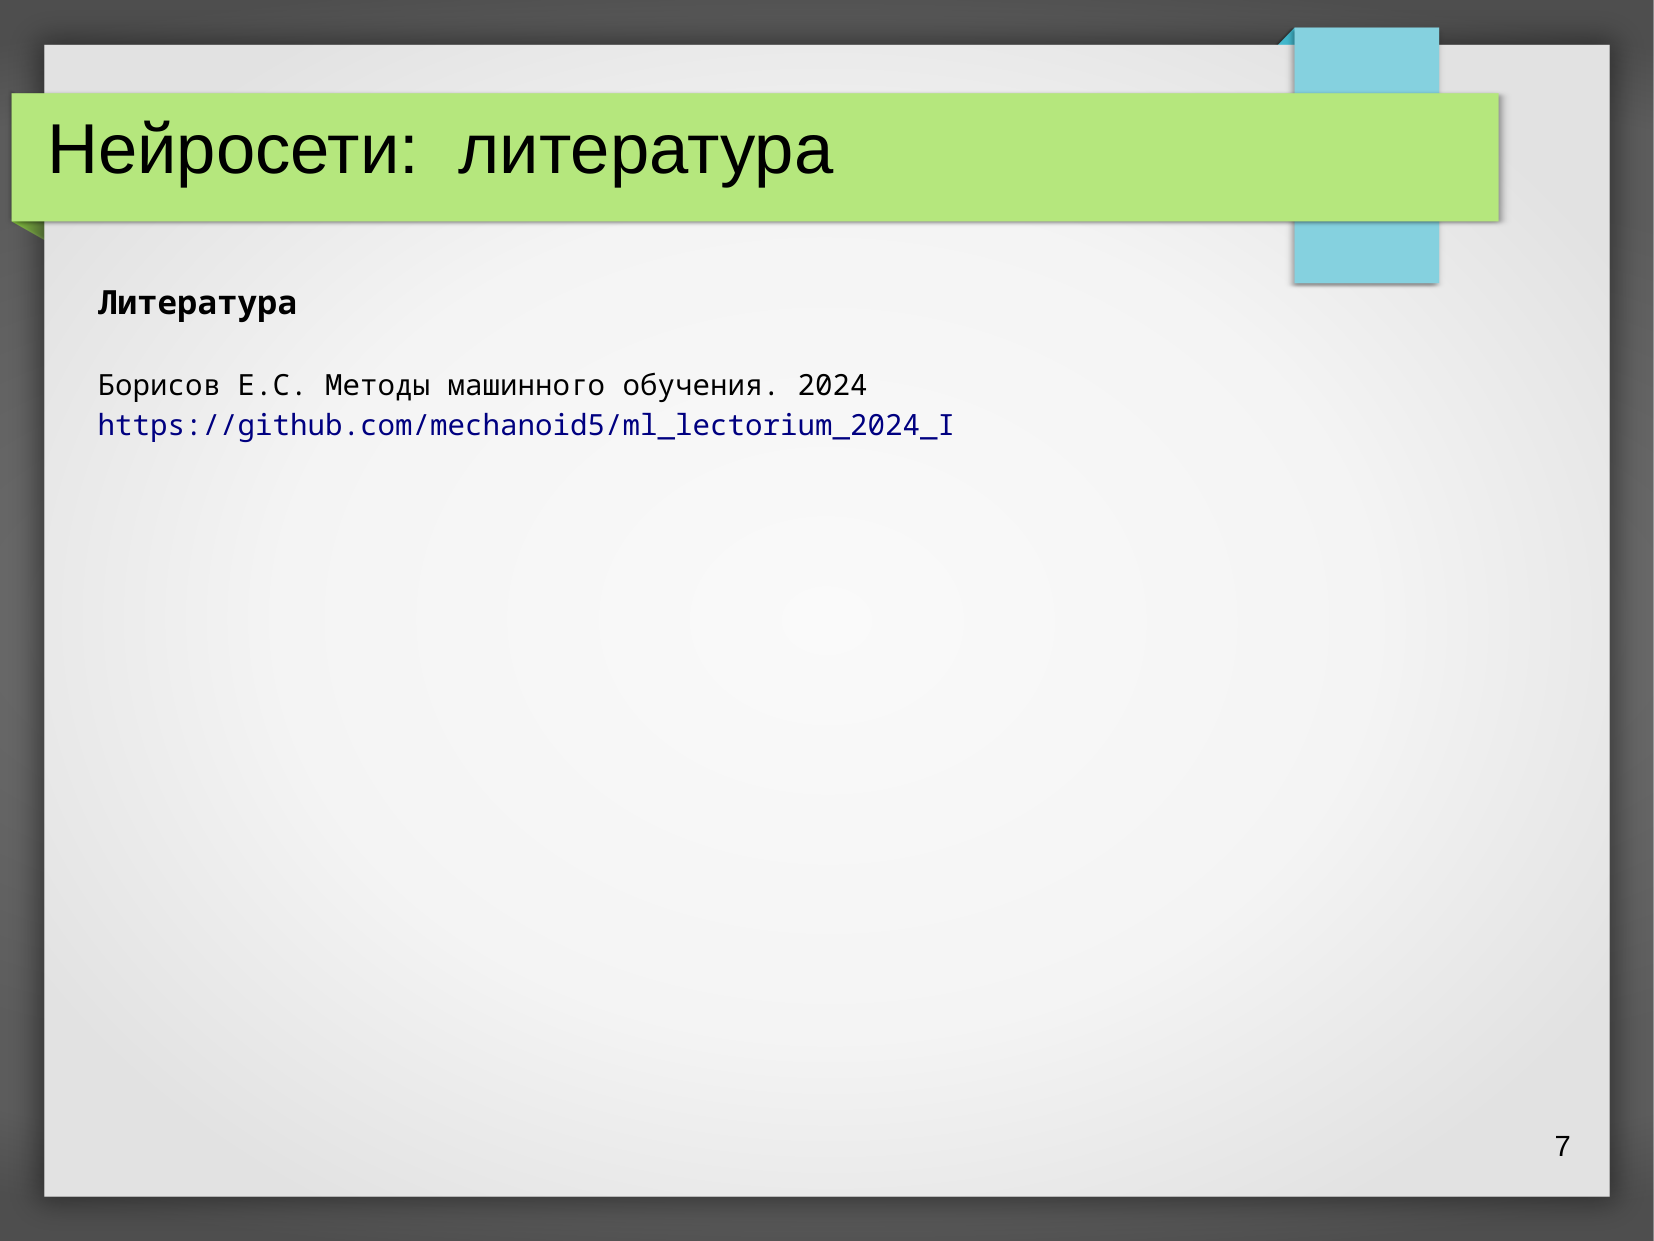

# Нейросети: литература
Литература
Борисов Е.С. Методы машинного обучения. 2024
https://github.com/mechanoid5/ml_lectorium_2024_I
7